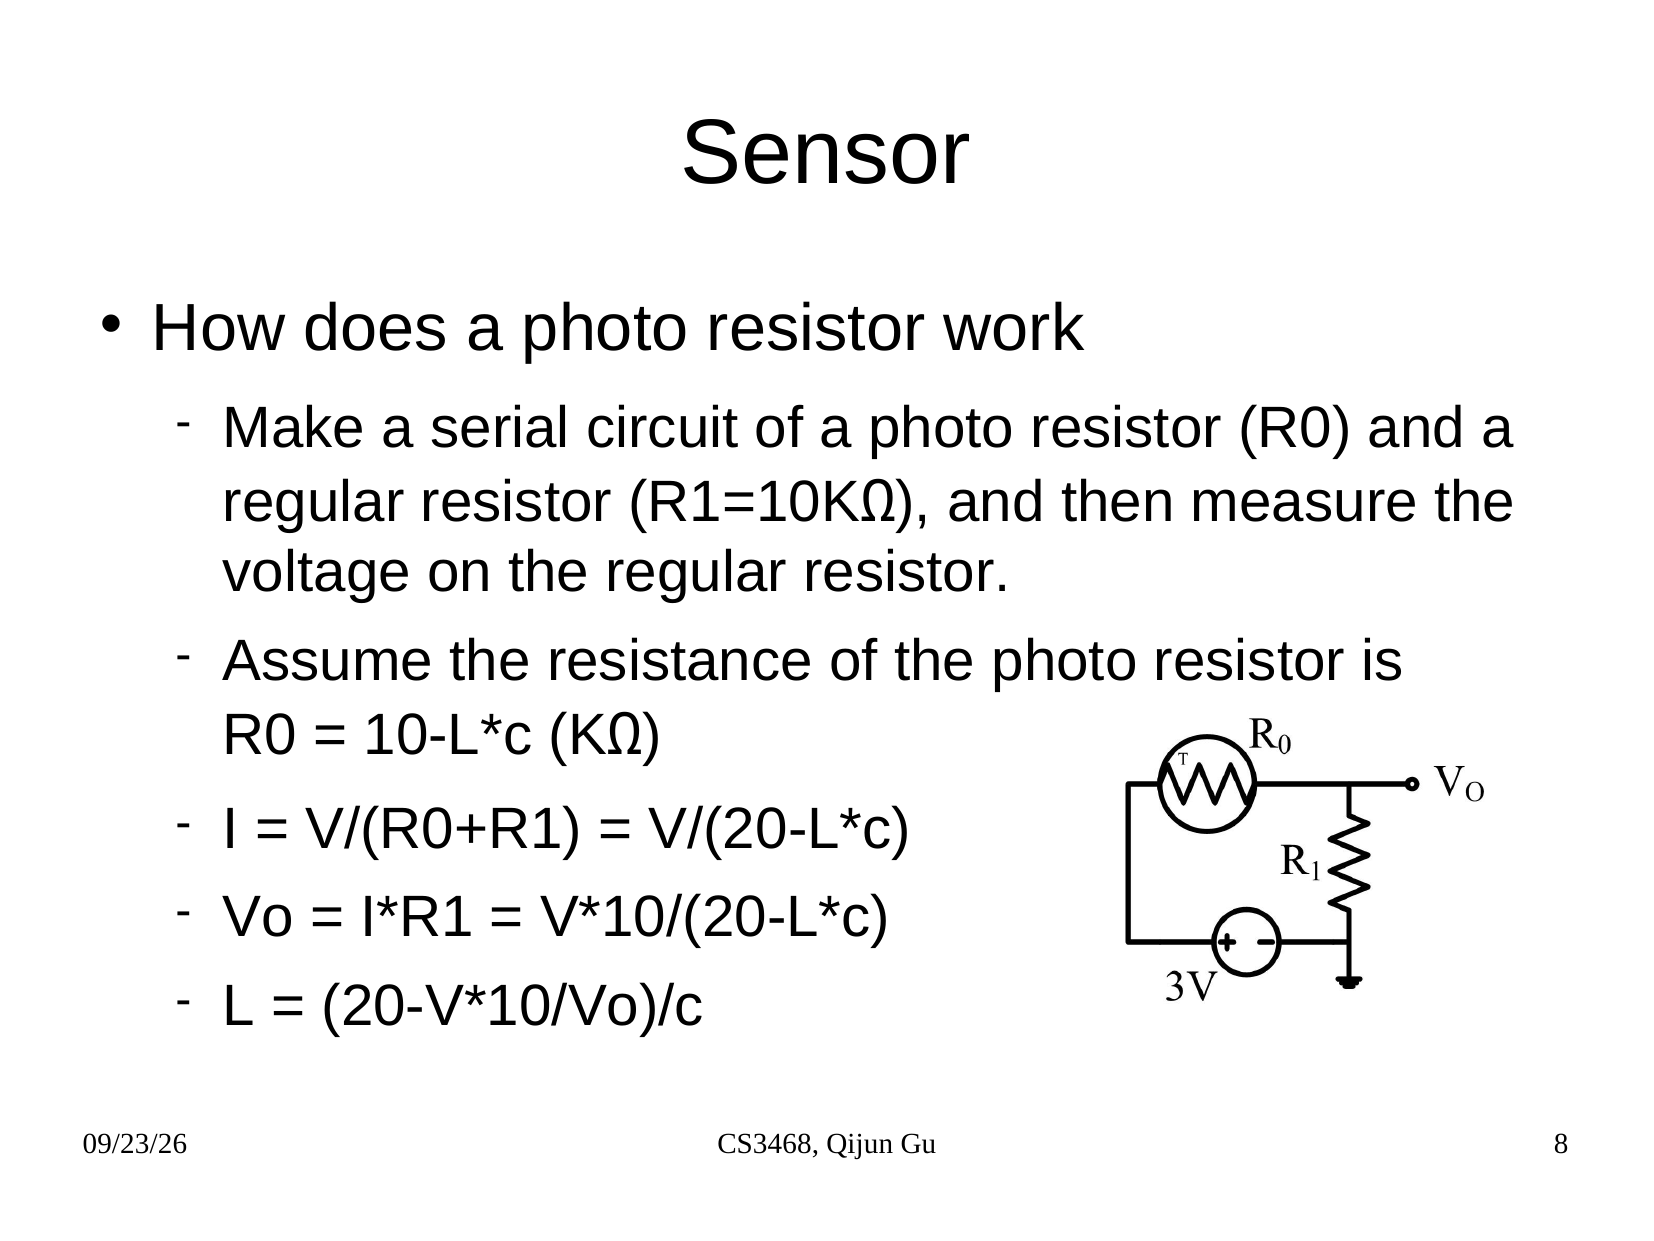

# Sensor
How does a photo resistor work
Make a serial circuit of a photo resistor (R0) and a regular resistor (R1=10KΩ), and then measure the voltage on the regular resistor.
Assume the resistance of the photo resistor is
R0 = 10-L*c (KΩ)
I = V/(R0+R1) = V/(20-L*c)
Vo = I*R1 = V*10/(20-L*c)
L = (20-V*10/Vo)/c
CS3468, Qijun Gu
8